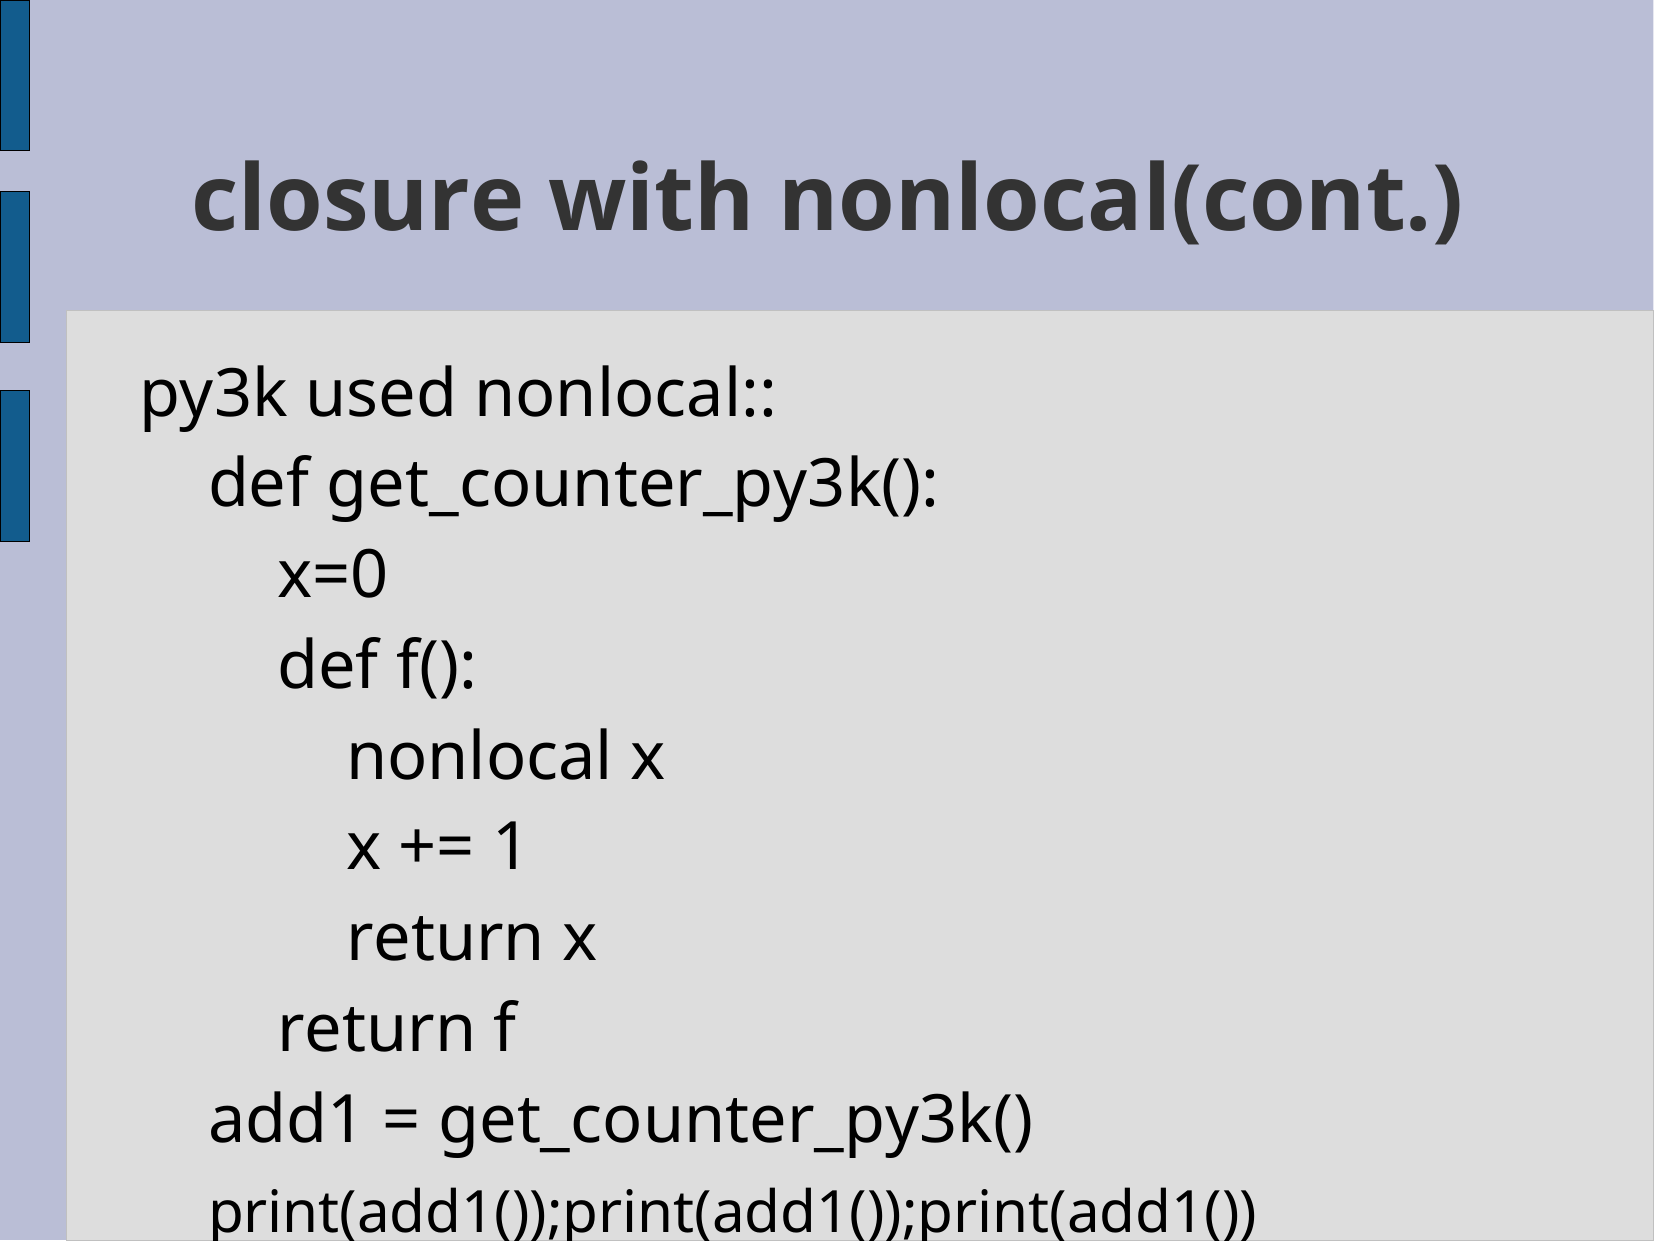

# closure with nonlocal(cont.)
py3k used nonlocal::
 def get_counter_py3k():
 x=0
 def f():
 nonlocal x
 x += 1
 return x
 return f
 add1 = get_counter_py3k()
 print(add1());print(add1());print(add1())